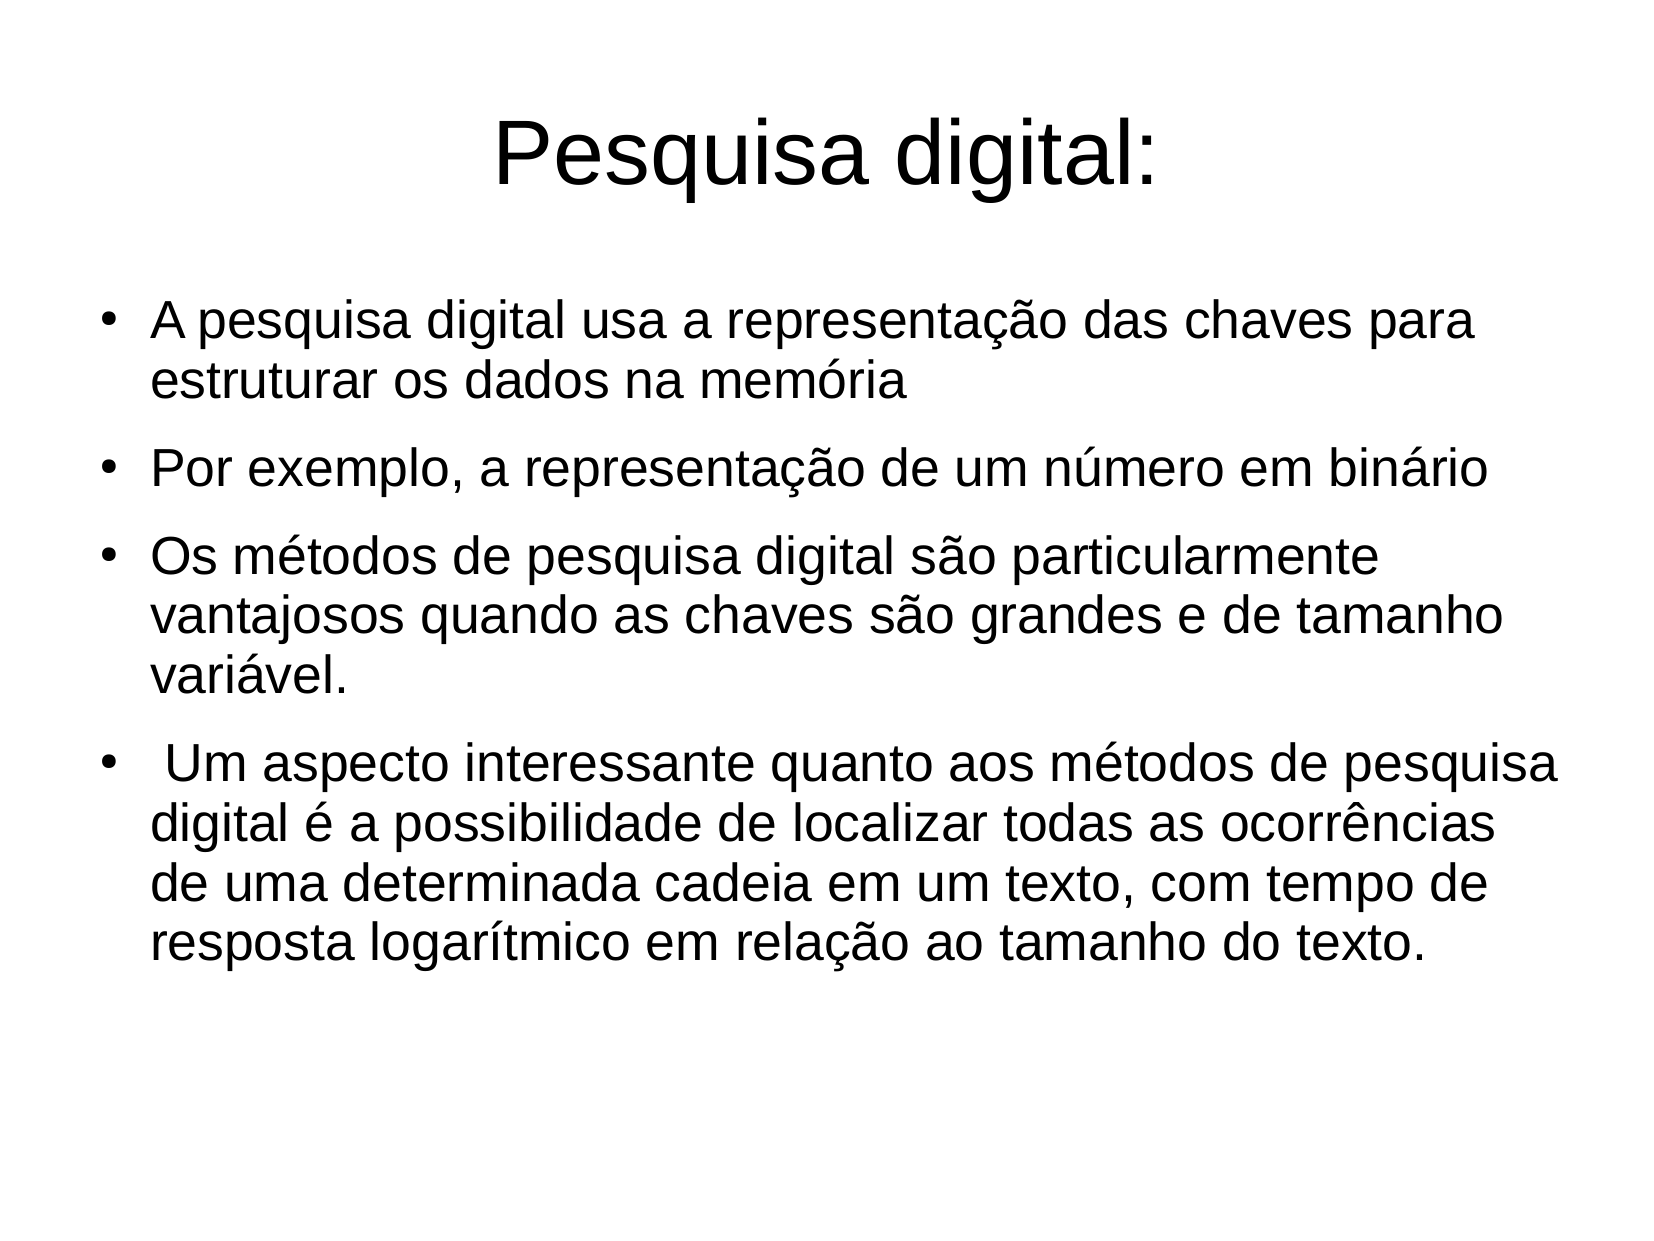

# Pesquisa digital:
A pesquisa digital usa a representação das chaves para estruturar os dados na memória
Por exemplo, a representação de um número em binário
Os métodos de pesquisa digital são particularmente vantajosos quando as chaves são grandes e de tamanho variável.
 Um aspecto interessante quanto aos métodos de pesquisa digital é a possibilidade de localizar todas as ocorrências de uma determinada cadeia em um texto, com tempo de resposta logarítmico em relação ao tamanho do texto.